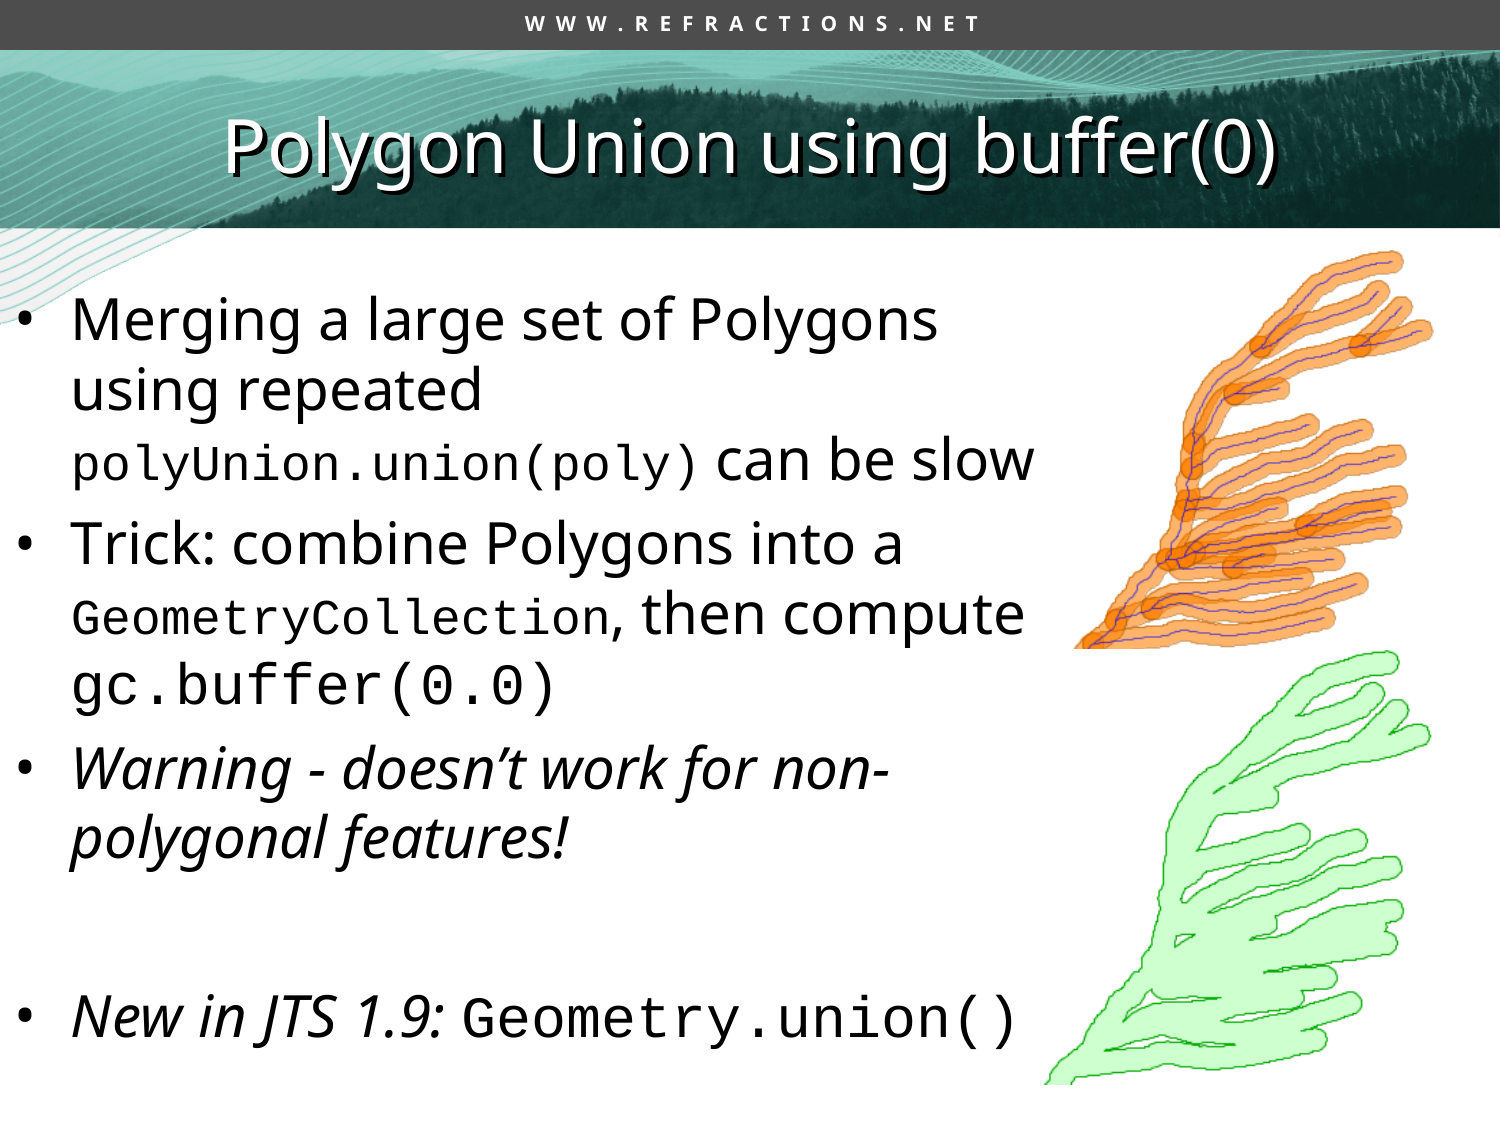

# Polygon Union using buffer(0)
Merging a large set of Polygons using repeated polyUnion.union(poly) can be slow
Trick: combine Polygons into a GeometryCollection, then compute gc.buffer(0.0)
Warning - doesn’t work for non-polygonal features!
New in JTS 1.9: Geometry.union()